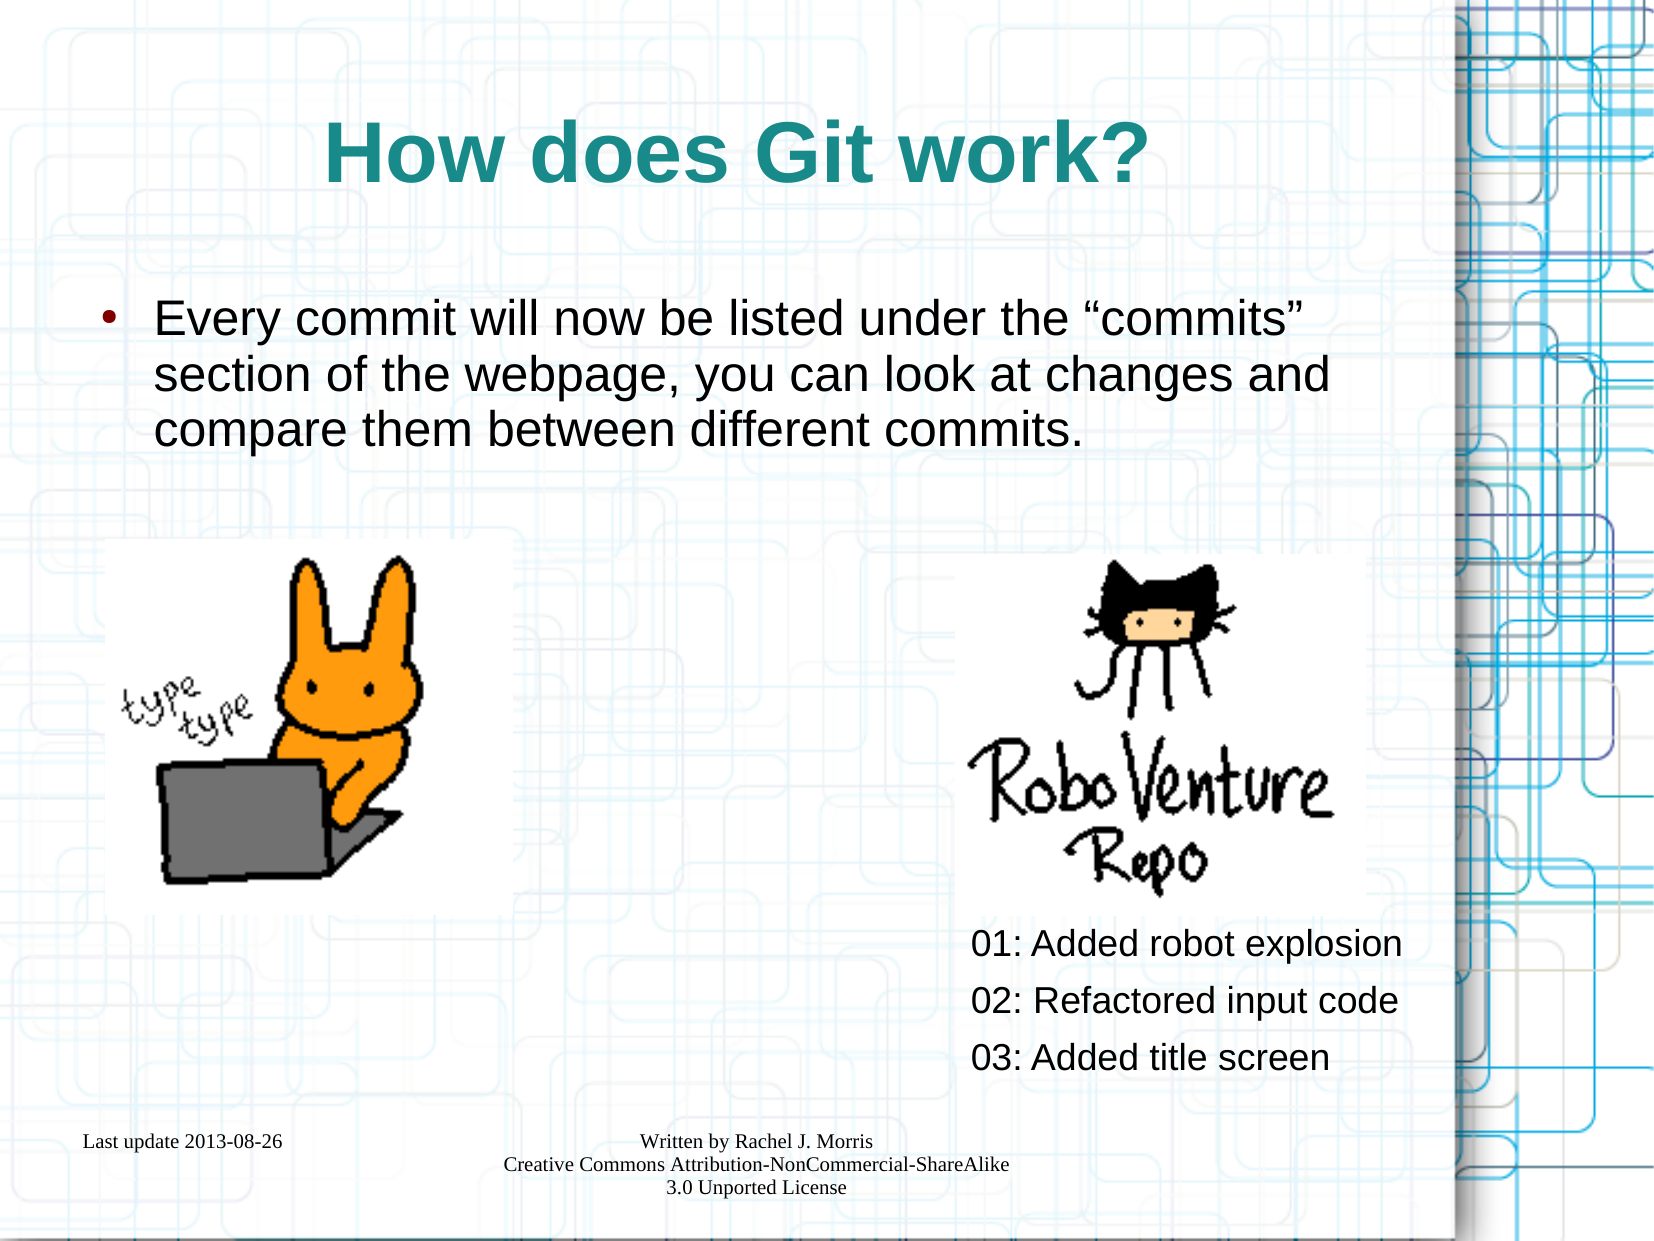

# How does Git work?
Every commit will now be listed under the “commits” section of the webpage, you can look at changes and compare them between different commits.
01: Added robot explosion
02: Refactored input code
03: Added title screen